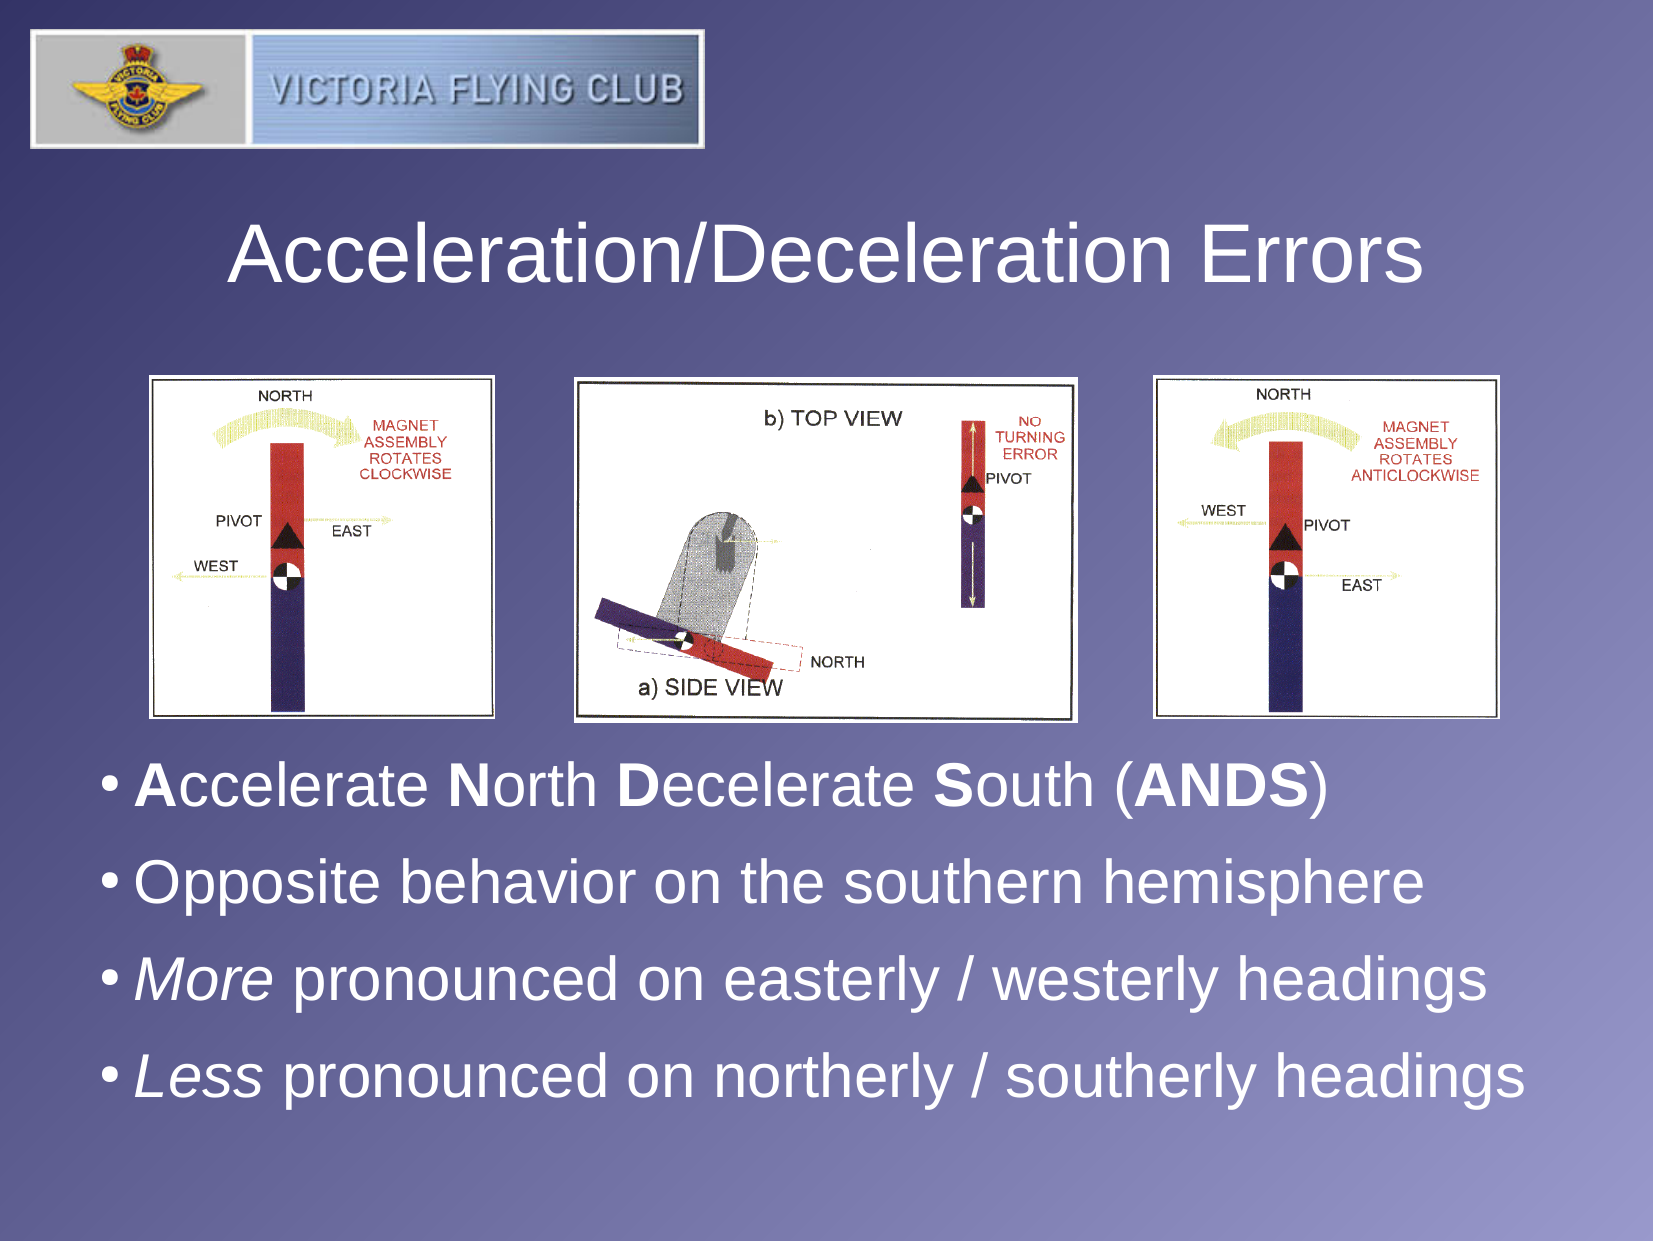

# Acceleration/Deceleration Errors
Accelerate North Decelerate South (ANDS)
Opposite behavior on the southern hemisphere
More pronounced on easterly / westerly headings
Less pronounced on northerly / southerly headings